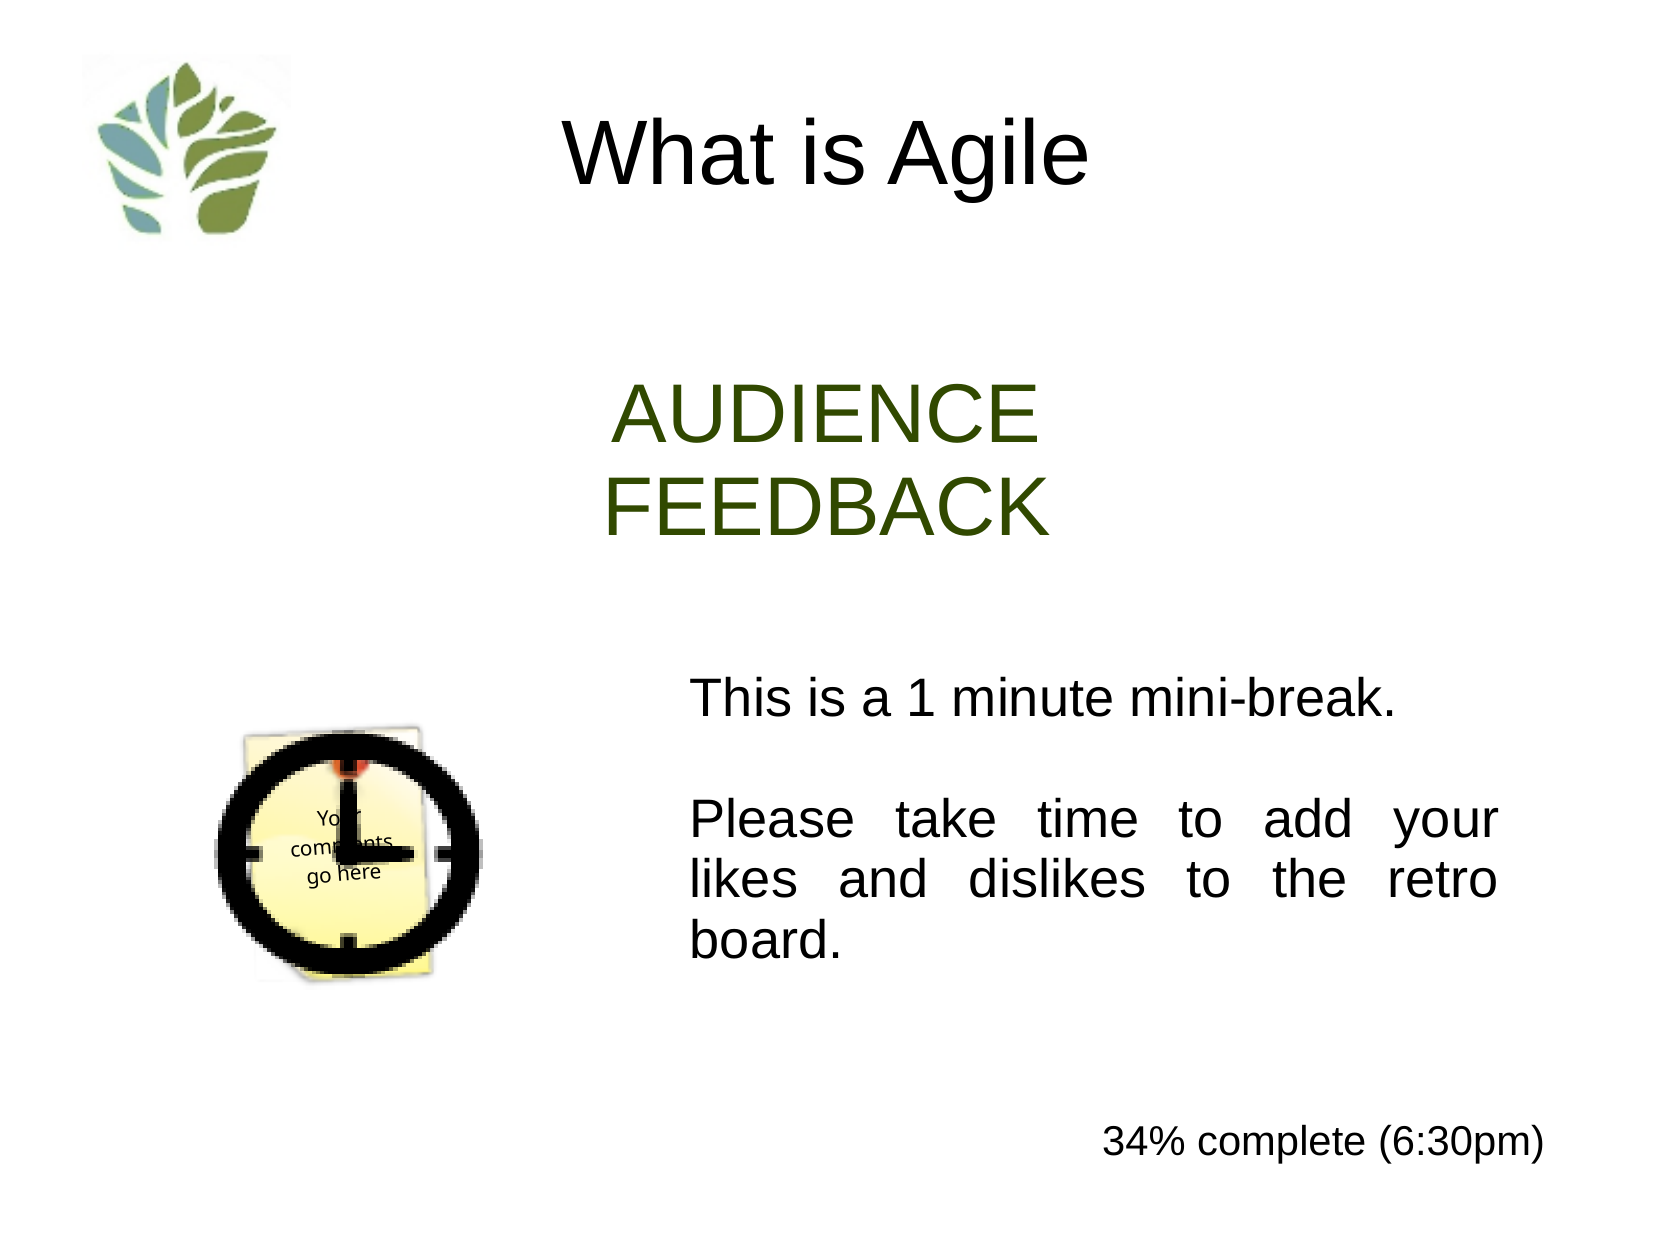

# What is Agile
AUDIENCE FEEDBACK
This is a 1 minute mini-break.
Please take time to add your likes and dislikes to the retro board.
Your comments
go here
34% complete (6:30pm)